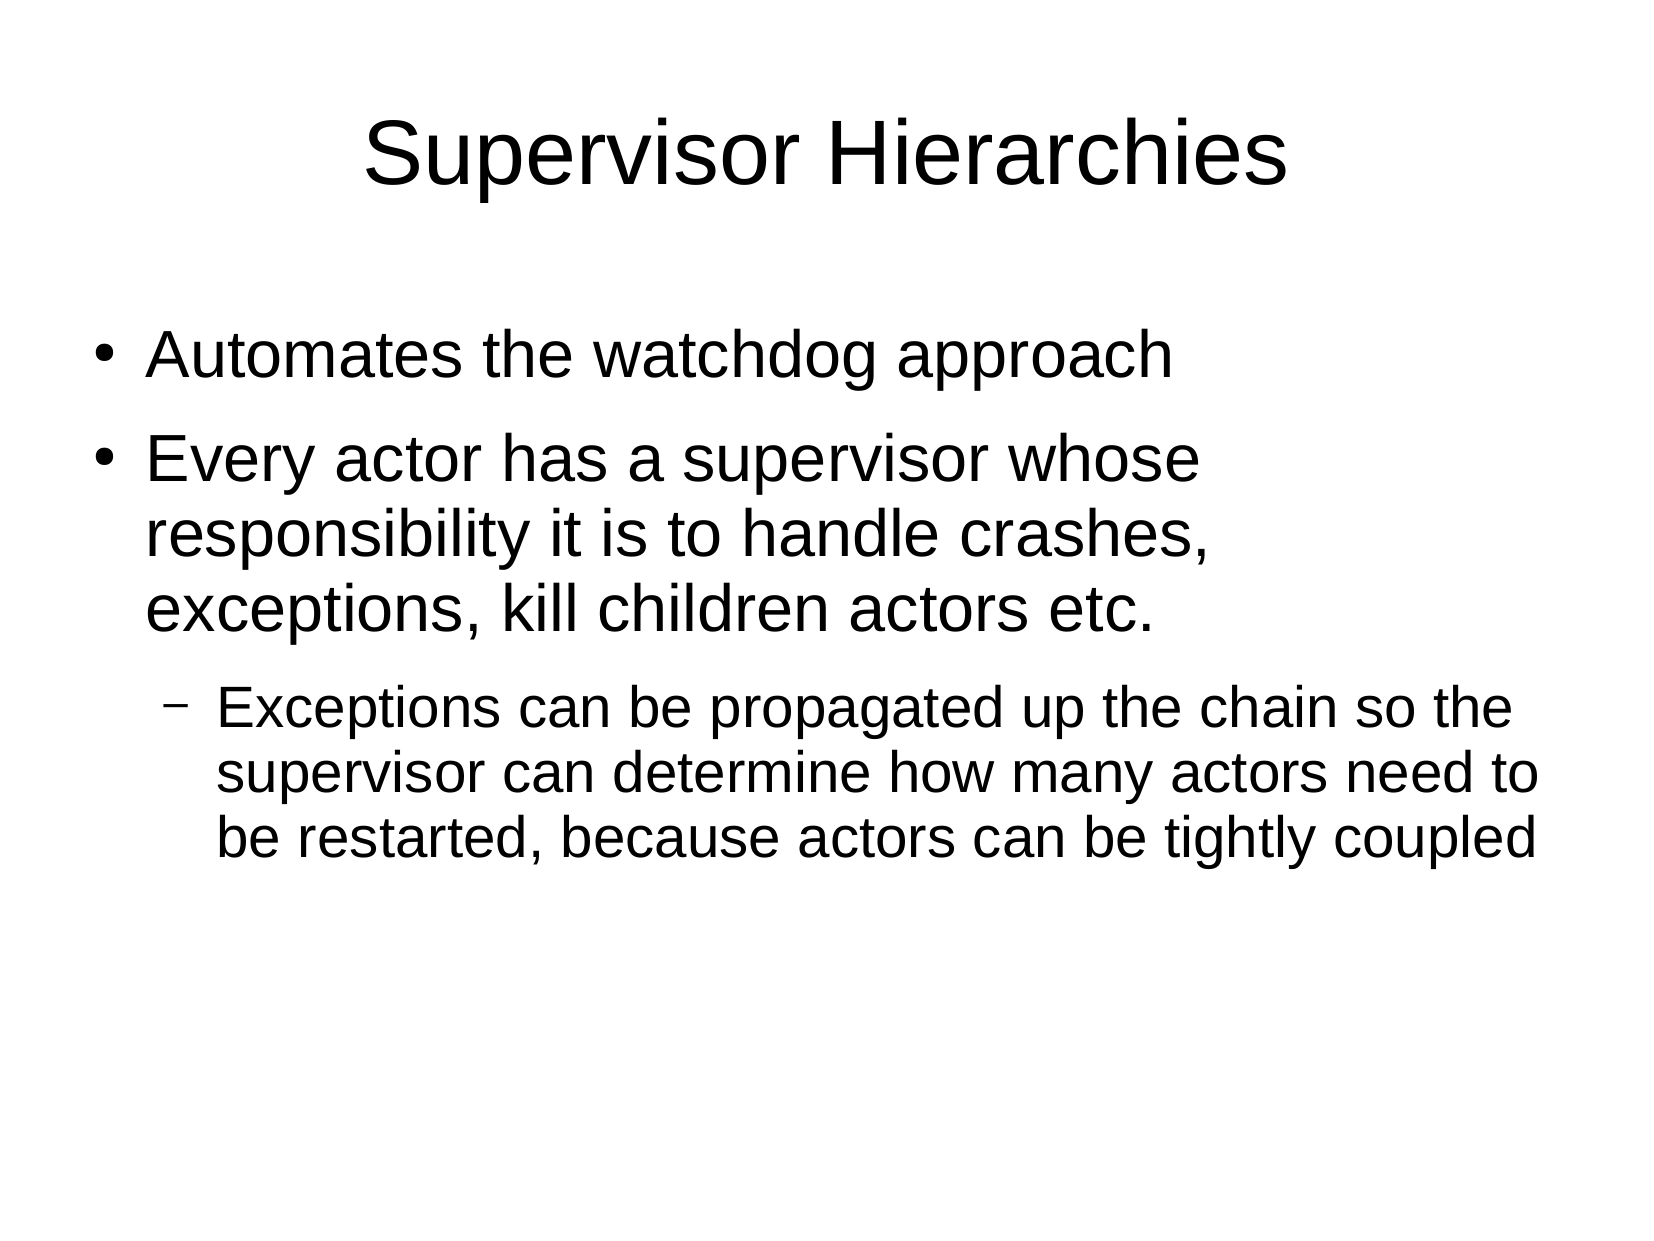

# Supervisor Hierarchies
Automates the watchdog approach
Every actor has a supervisor whose responsibility it is to handle crashes, exceptions, kill children actors etc.
Exceptions can be propagated up the chain so the supervisor can determine how many actors need to be restarted, because actors can be tightly coupled